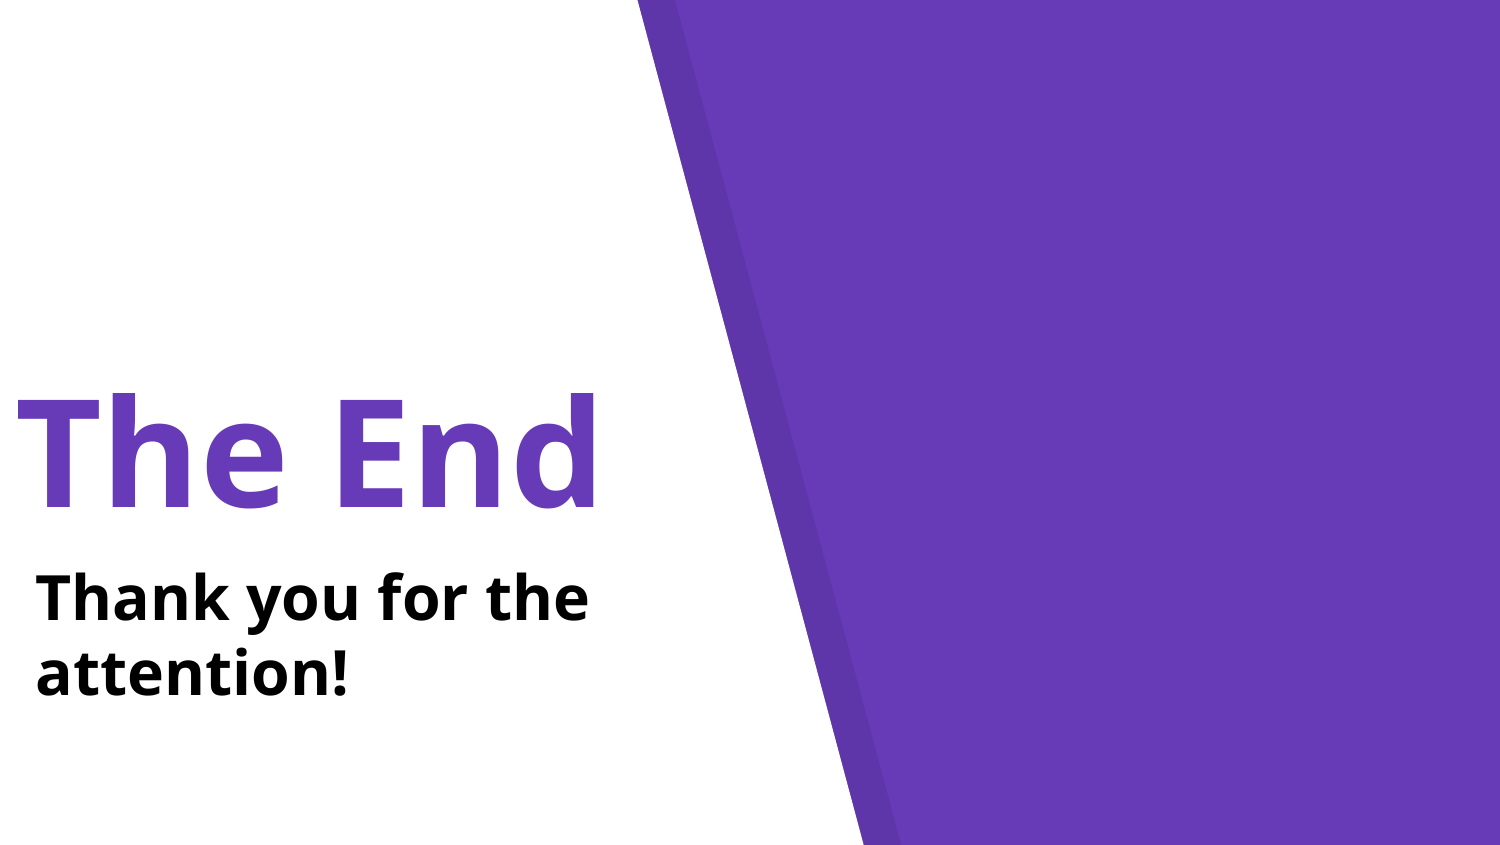

The End
Thank you for the attention!